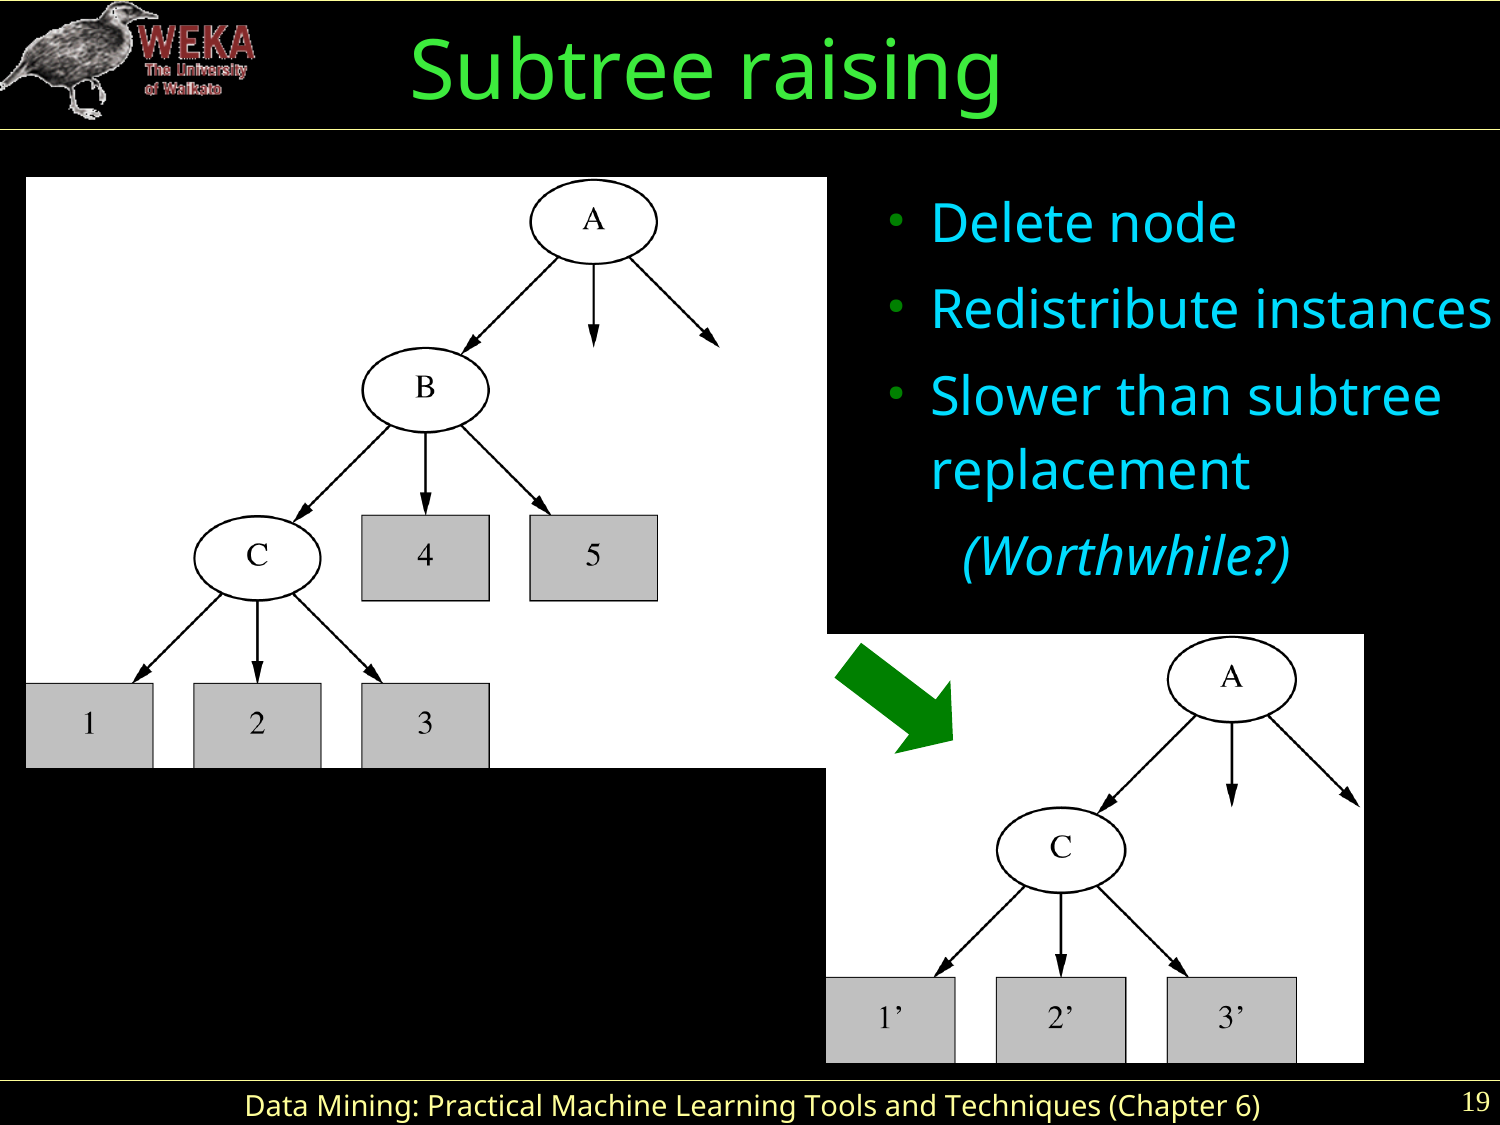

# Subtree raising
Delete node
Redistribute instances
Slower than subtree replacement
	(Worthwhile?)
Data Mining: Practical Machine Learning Tools and Techniques (Chapter 6)
19